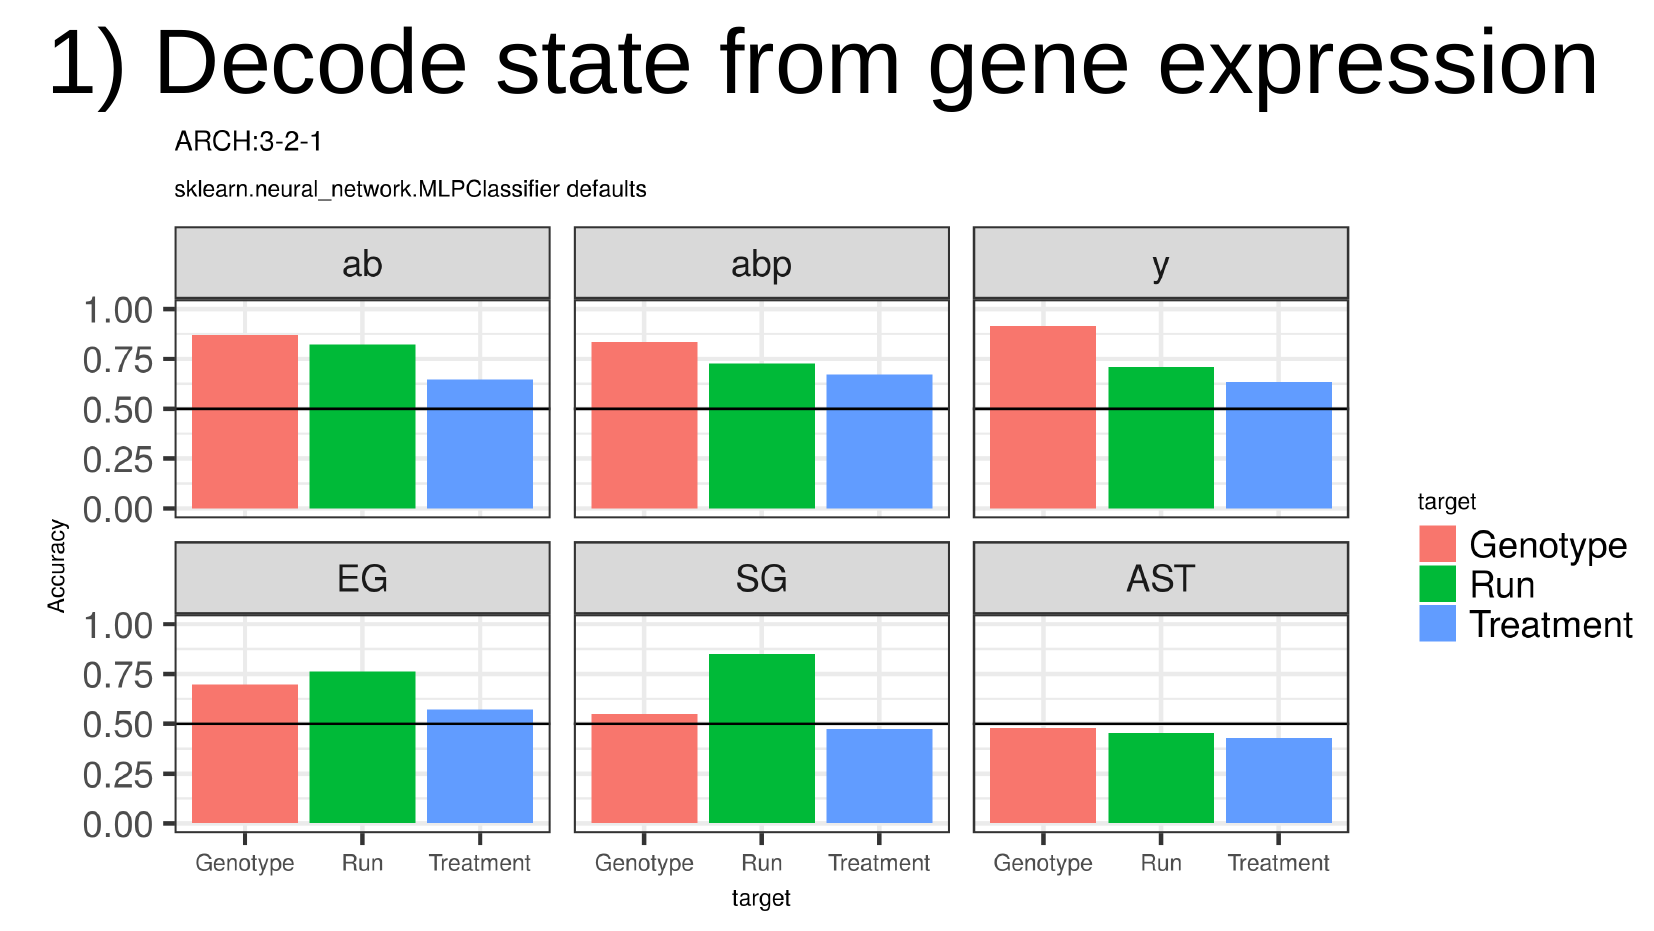

# 1) Decode state from gene expression